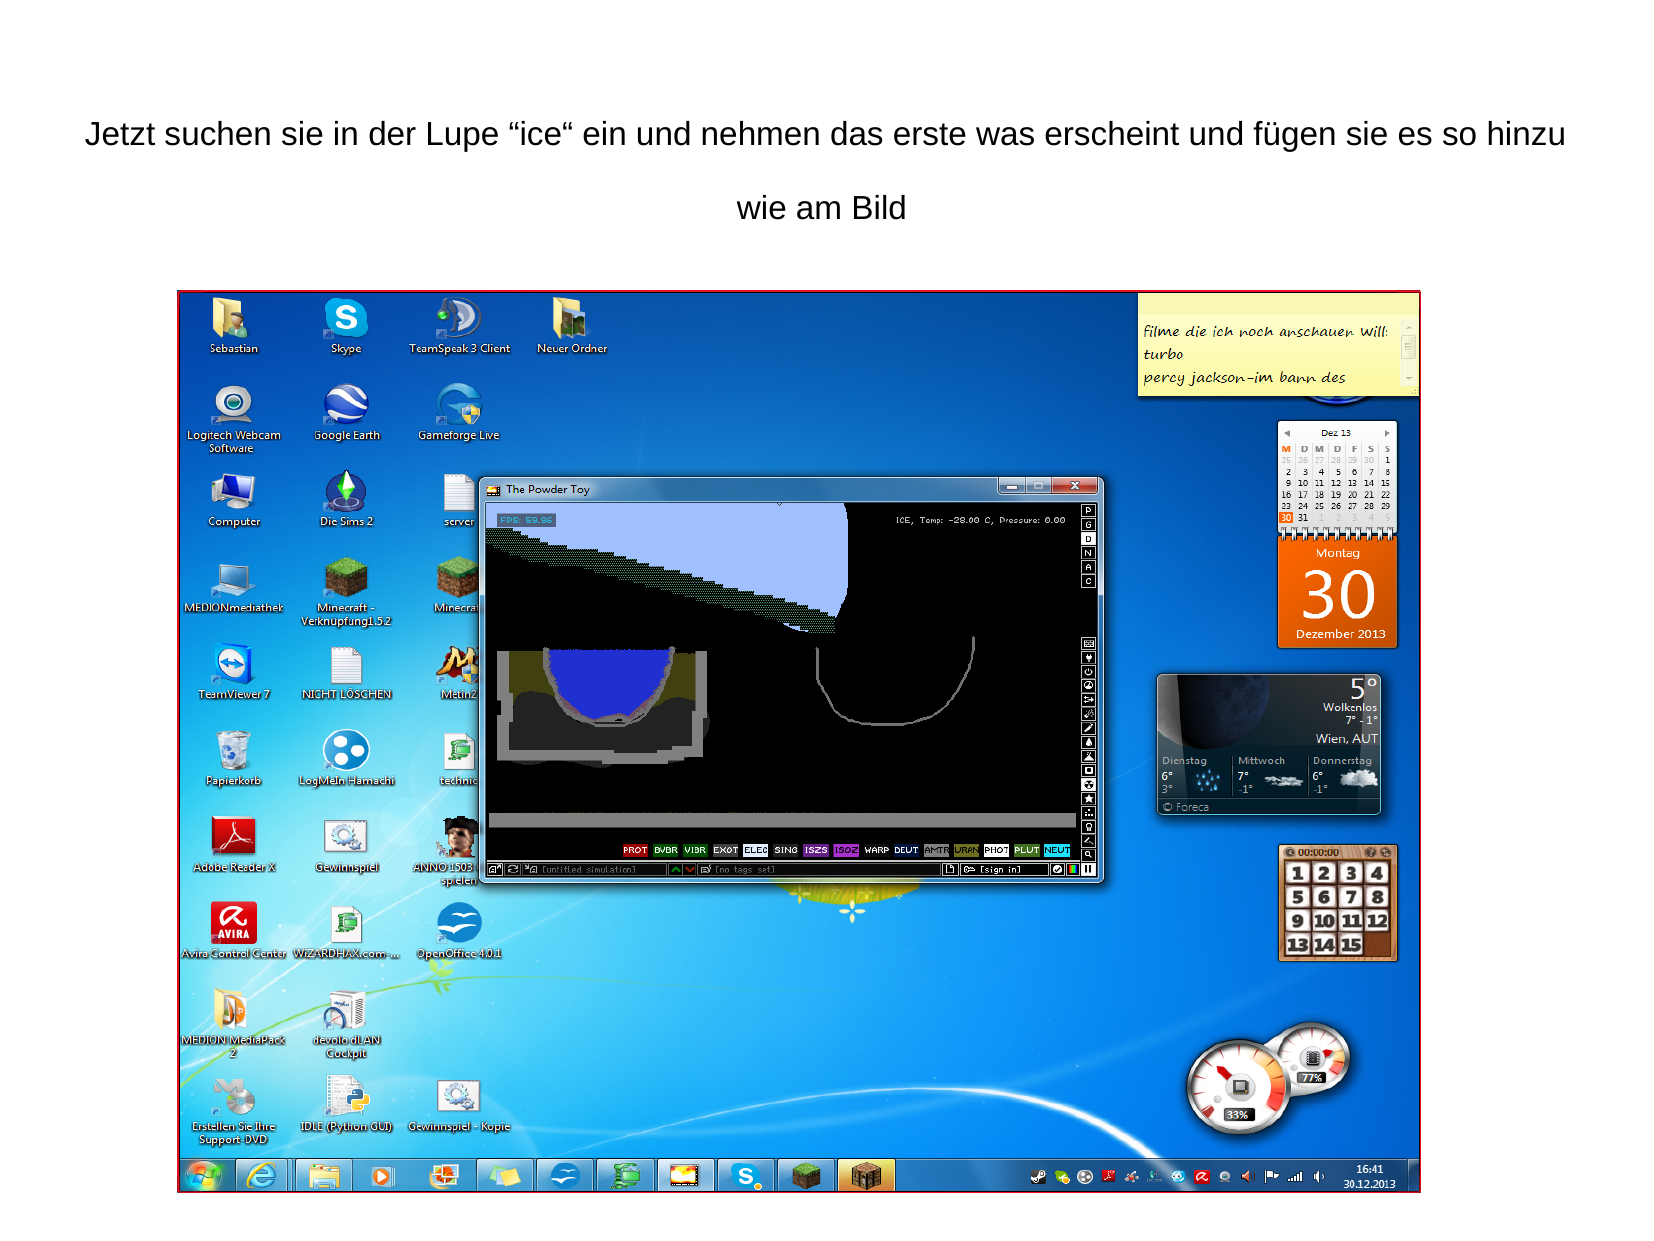

# Jetzt suchen sie in der Lupe “ice“ ein und nehmen das erste was erscheint und fügen sie es so hinzu wie am Bild